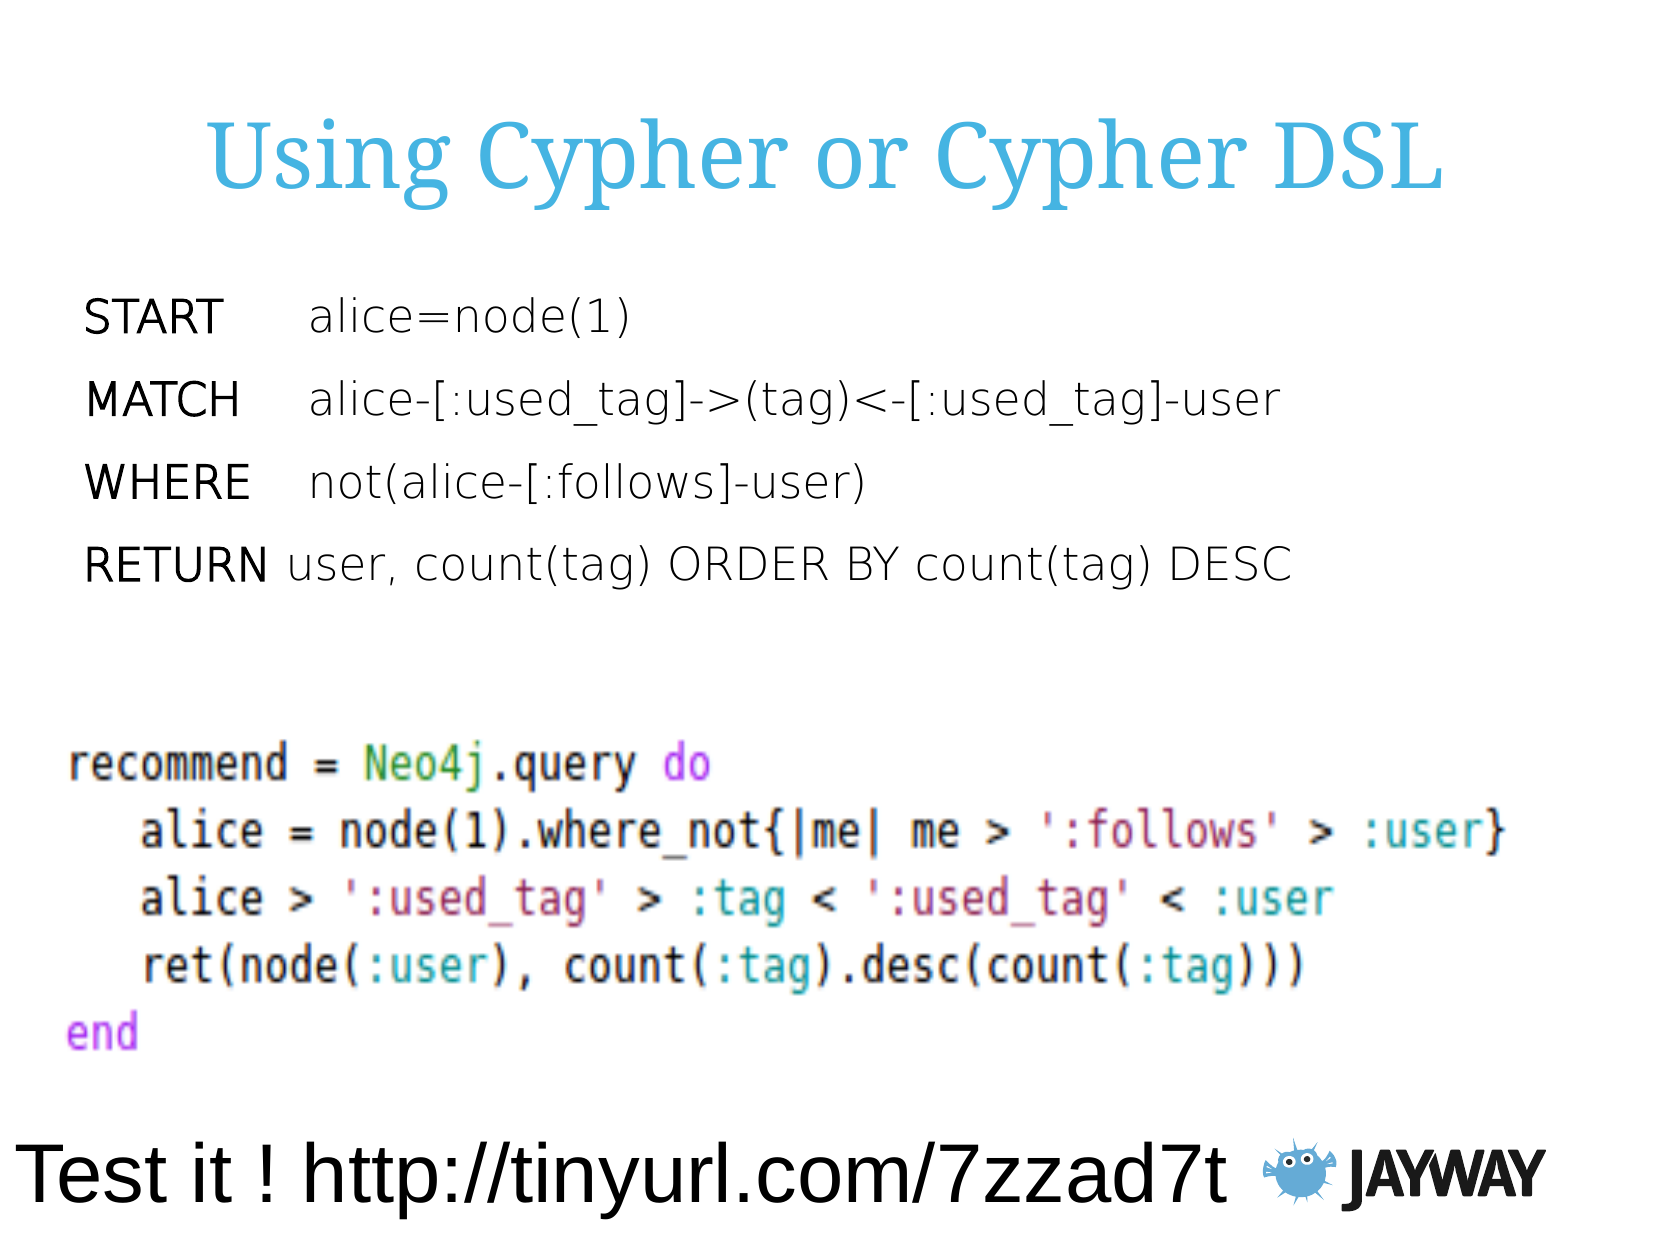

# Using Cypher or Cypher DSL
START 	alice=node(1)
MATCH 	alice-[:used_tag]->(tag)<-[:used_tag]-user
WHERE 	not(alice-[:follows]-user)
RETURN user, count(tag) ORDER BY count(tag) DESC
Test it ! http://tinyurl.com/7zzad7t